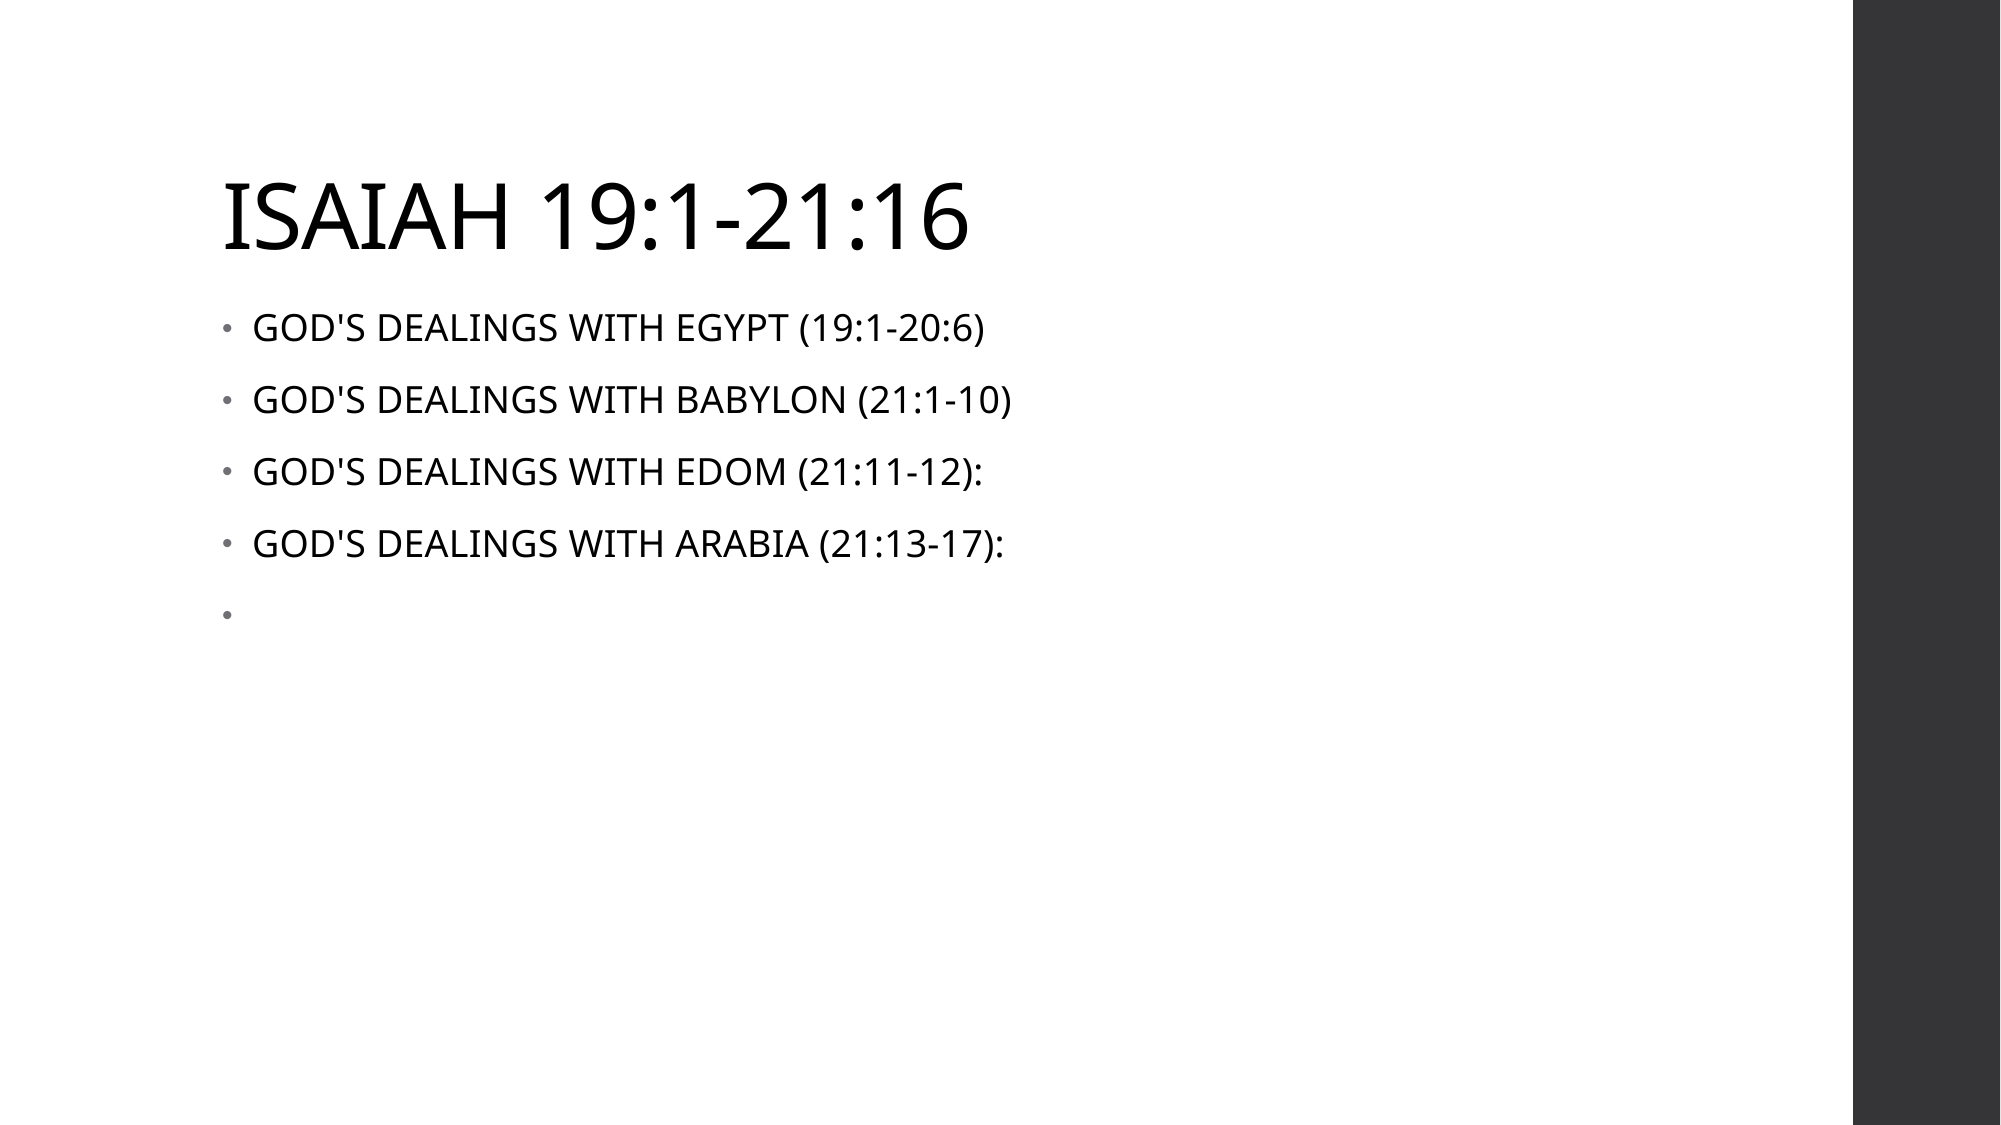

# ISAIAH 19:1-21:16
GOD'S DEALINGS WITH EGYPT (19:1-20:6)
GOD'S DEALINGS WITH BABYLON (21:1-10)
GOD'S DEALINGS WITH EDOM (21:11-12):
GOD'S DEALINGS WITH ARABIA (21:13-17):